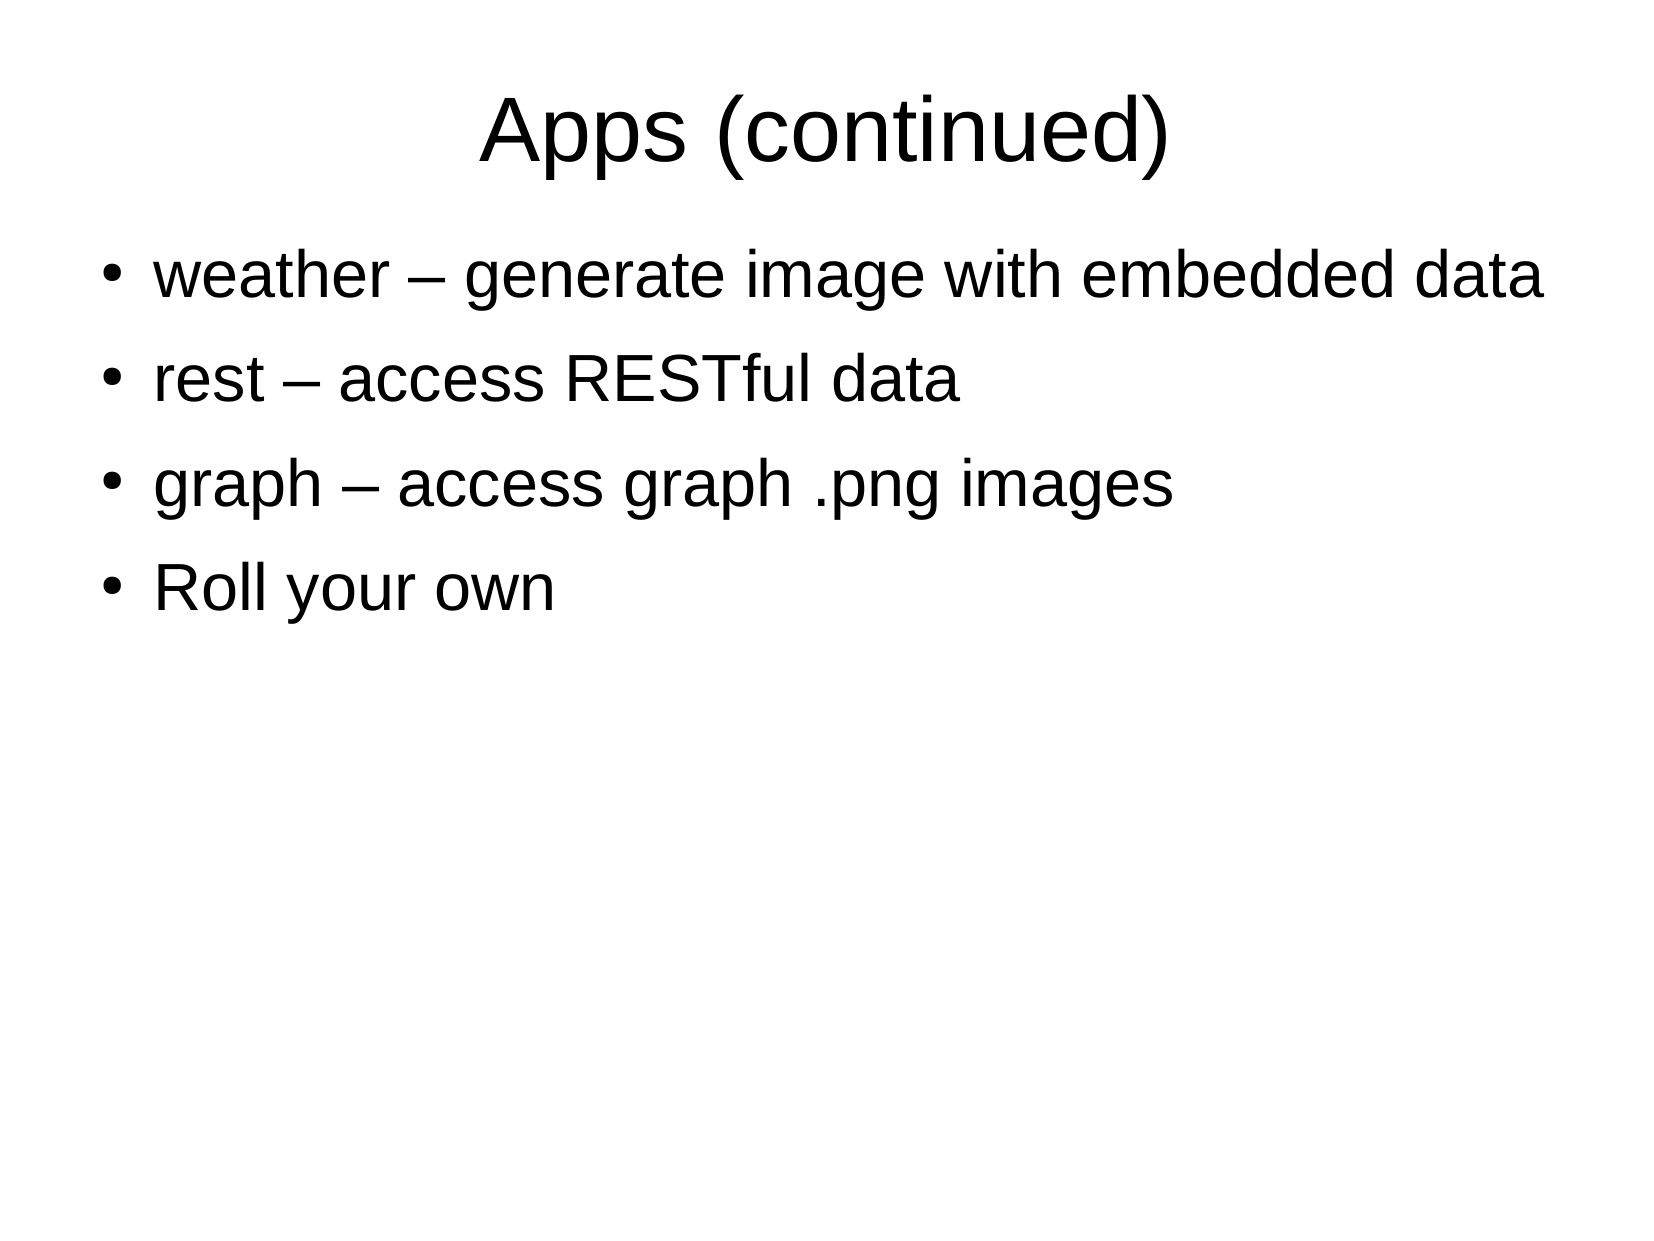

# Apps (continued)
weather – generate image with embedded data
rest – access RESTful data
graph – access graph .png images
Roll your own